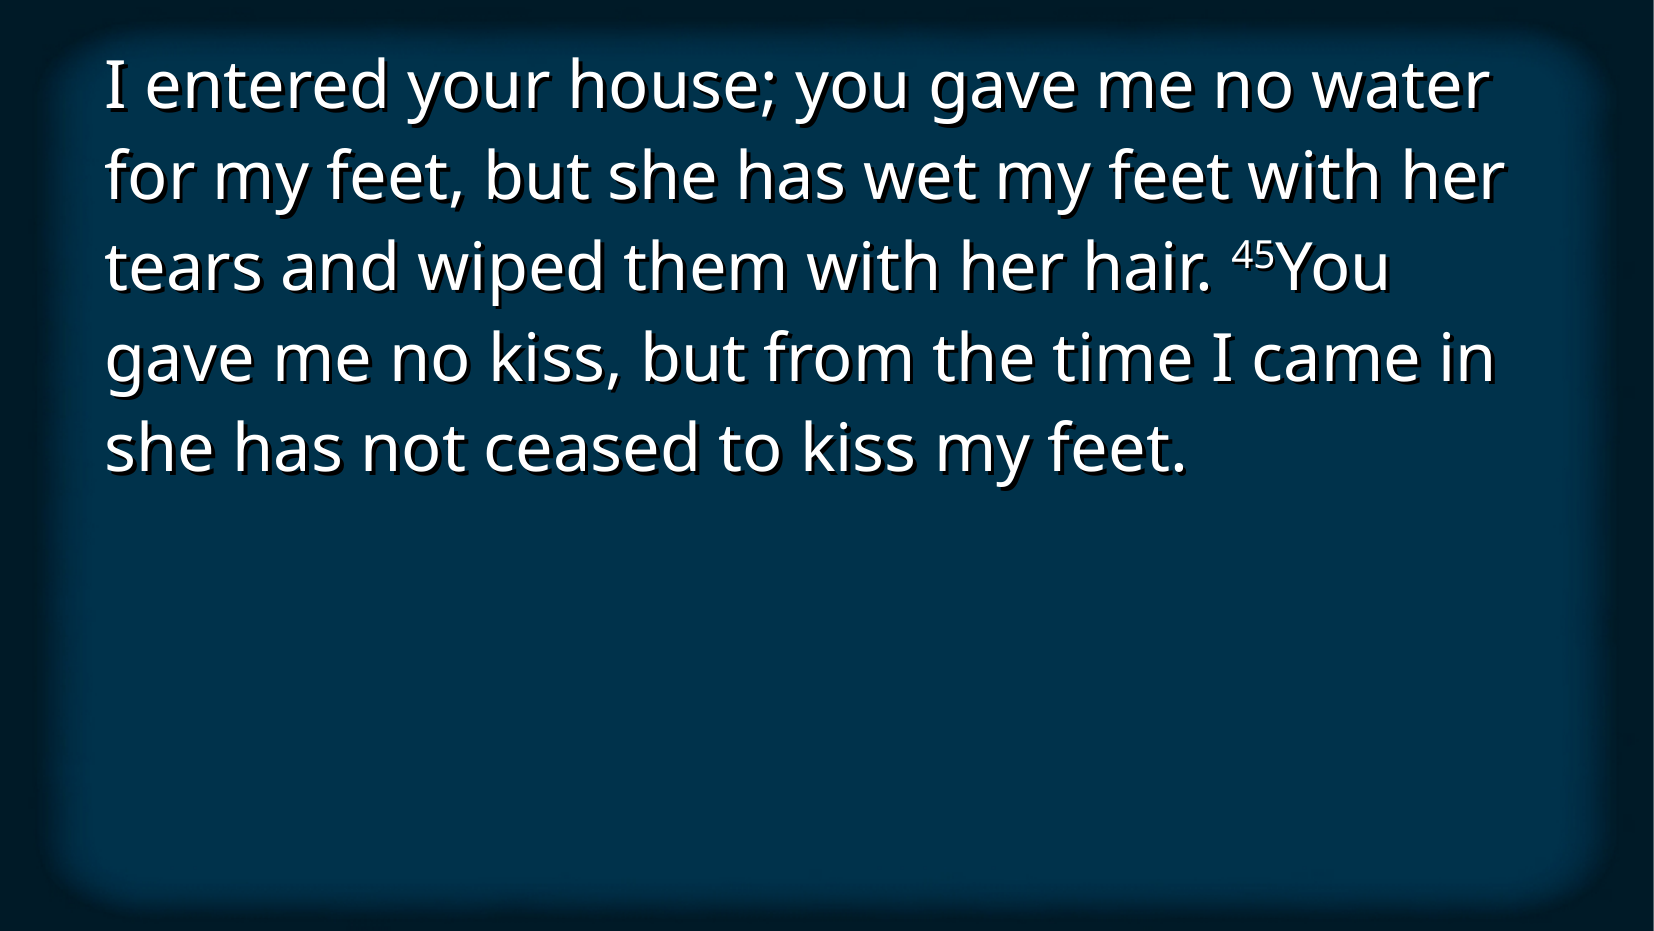

I entered your house; you gave me no water for my feet, but she has wet my feet with her tears and wiped them with her hair. 45You gave me no kiss, but from the time I came in she has not ceased to kiss my feet.